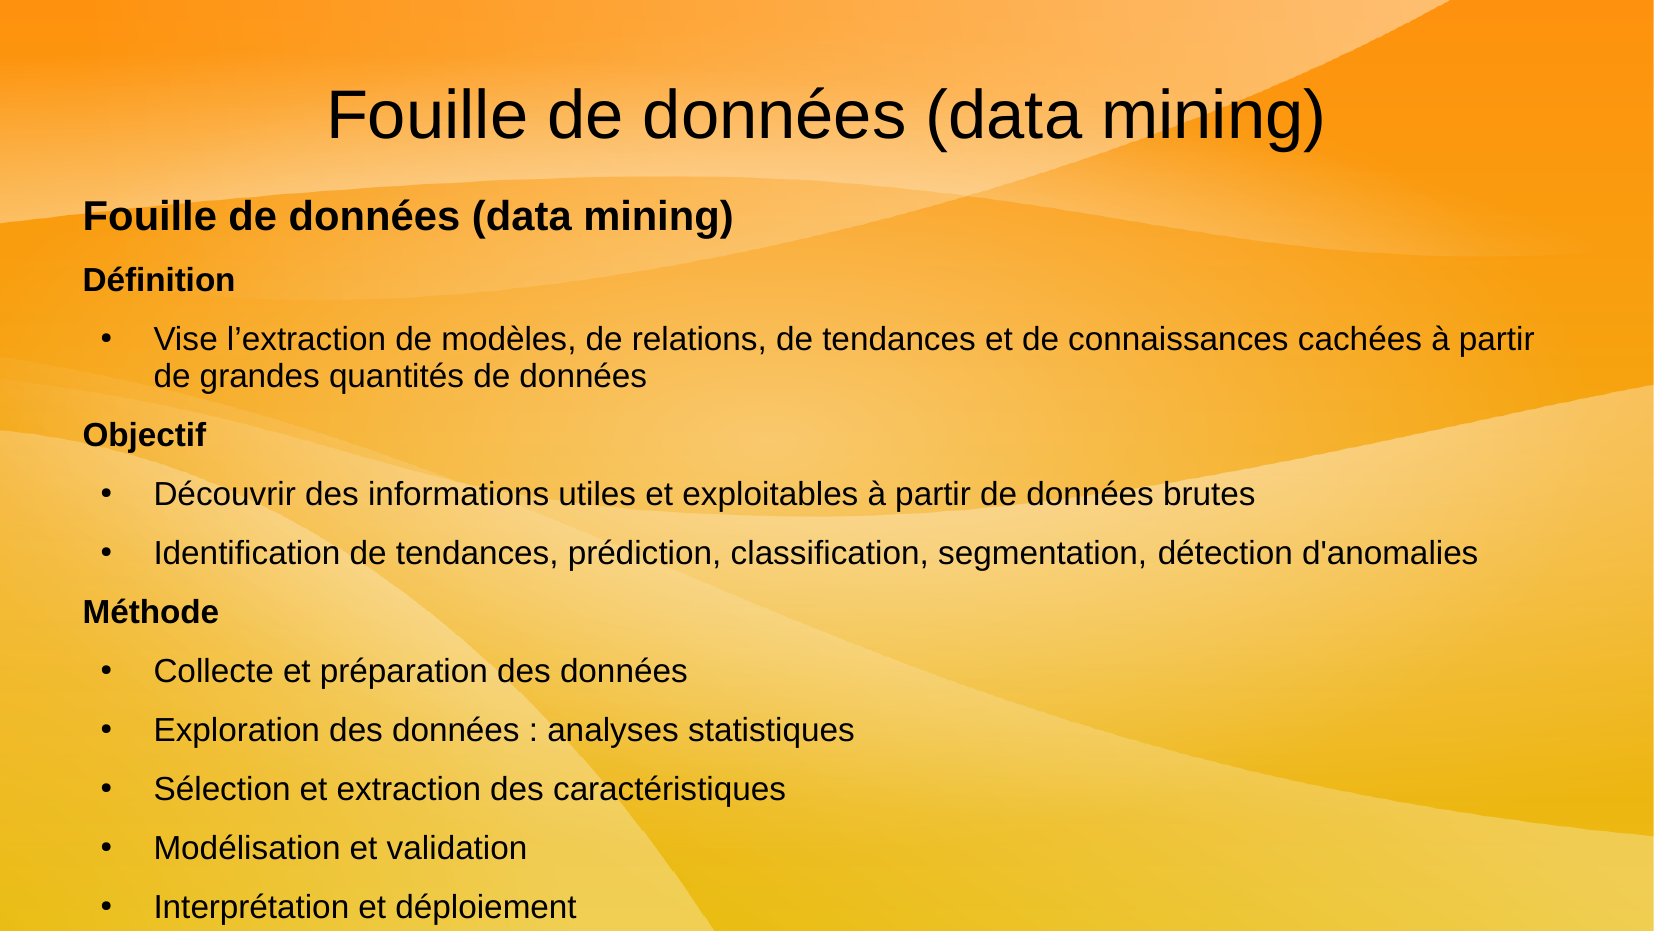

# Fouille de données (data mining)
Fouille de données (data mining)
Définition
Vise l’extraction de modèles, de relations, de tendances et de connaissances cachées à partir de grandes quantités de données
Objectif
Découvrir des informations utiles et exploitables à partir de données brutes
Identification de tendances, prédiction, classification, segmentation, détection d'anomalies
Méthode
Collecte et préparation des données
Exploration des données : analyses statistiques
Sélection et extraction des caractéristiques
Modélisation et validation
Interprétation et déploiement